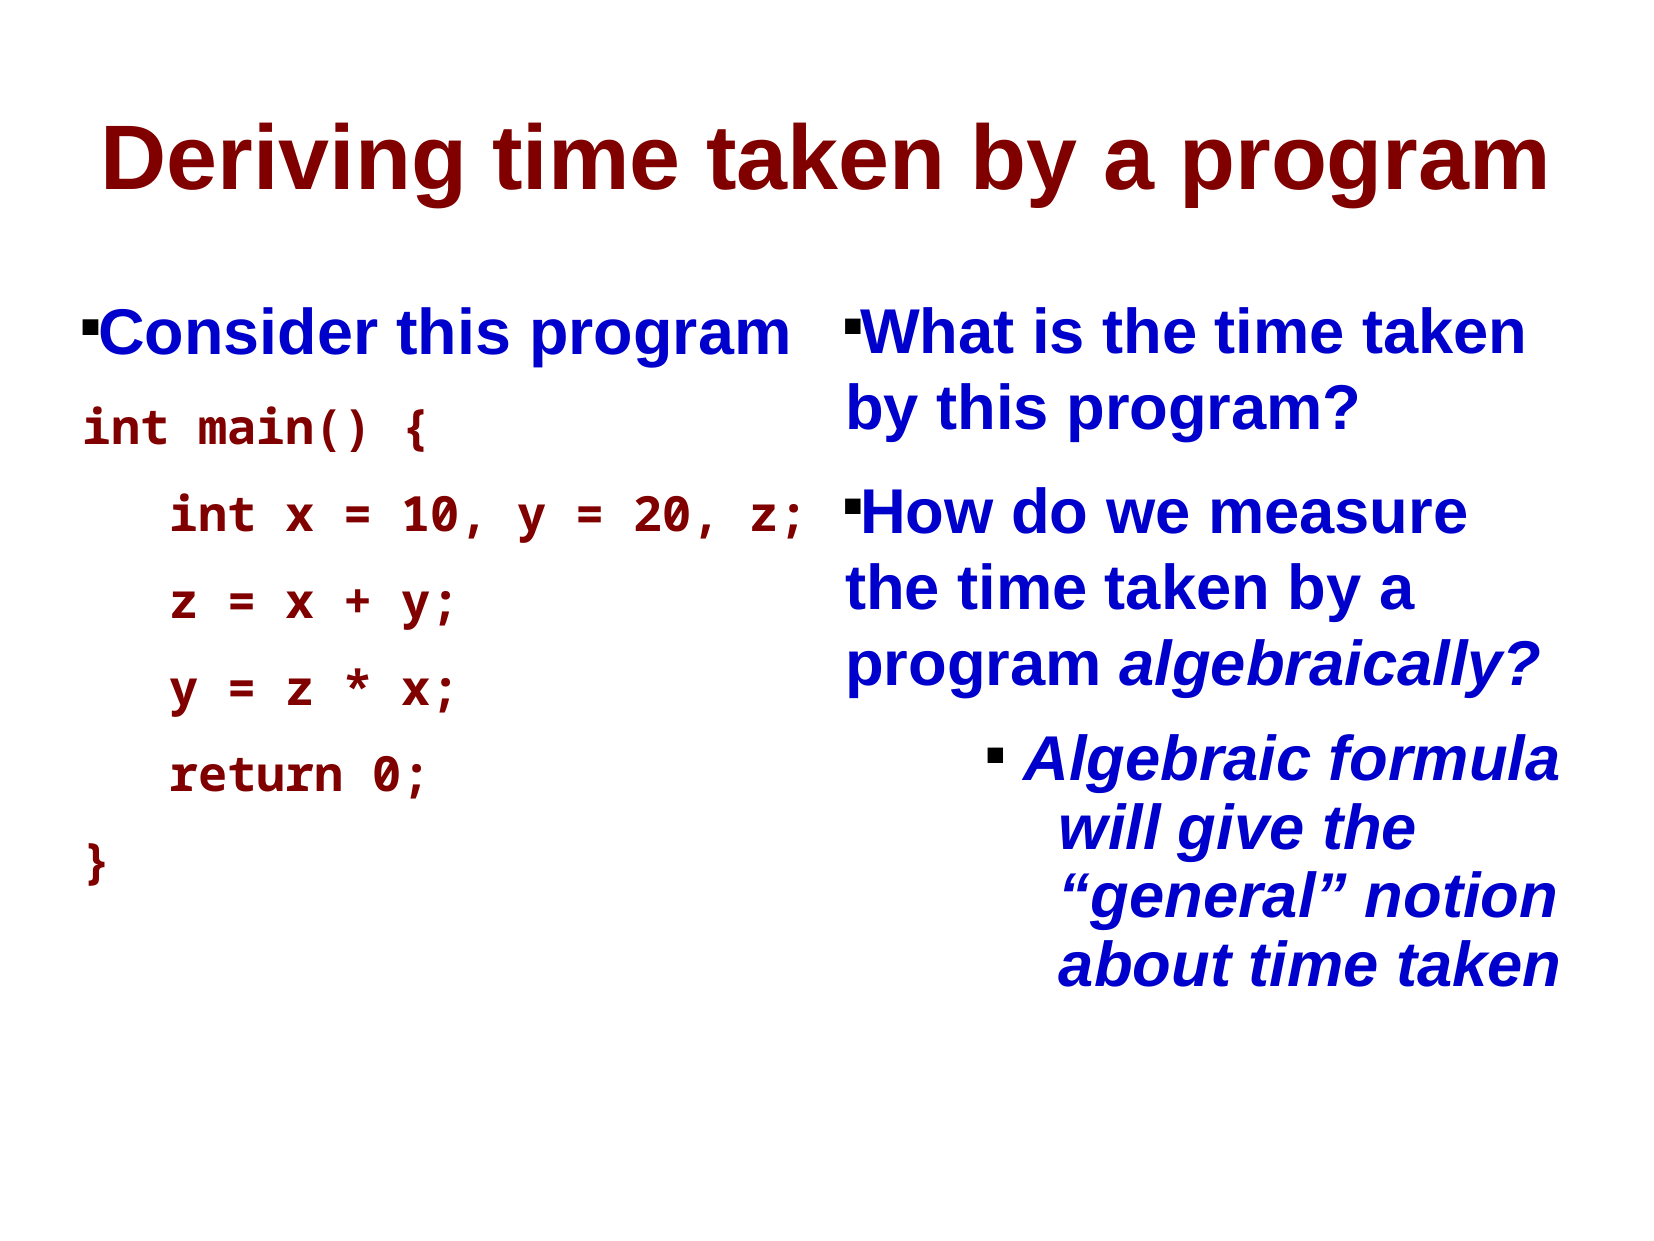

# Deriving time taken by a program
Consider this program
int main() {
 int x = 10, y = 20, z;
 z = x + y;
 y = z * x;
 return 0;
}
What is the time taken by this program?
How do we measure the time taken by a program algebraically?
Algebraic formula will give the “general” notion about time taken